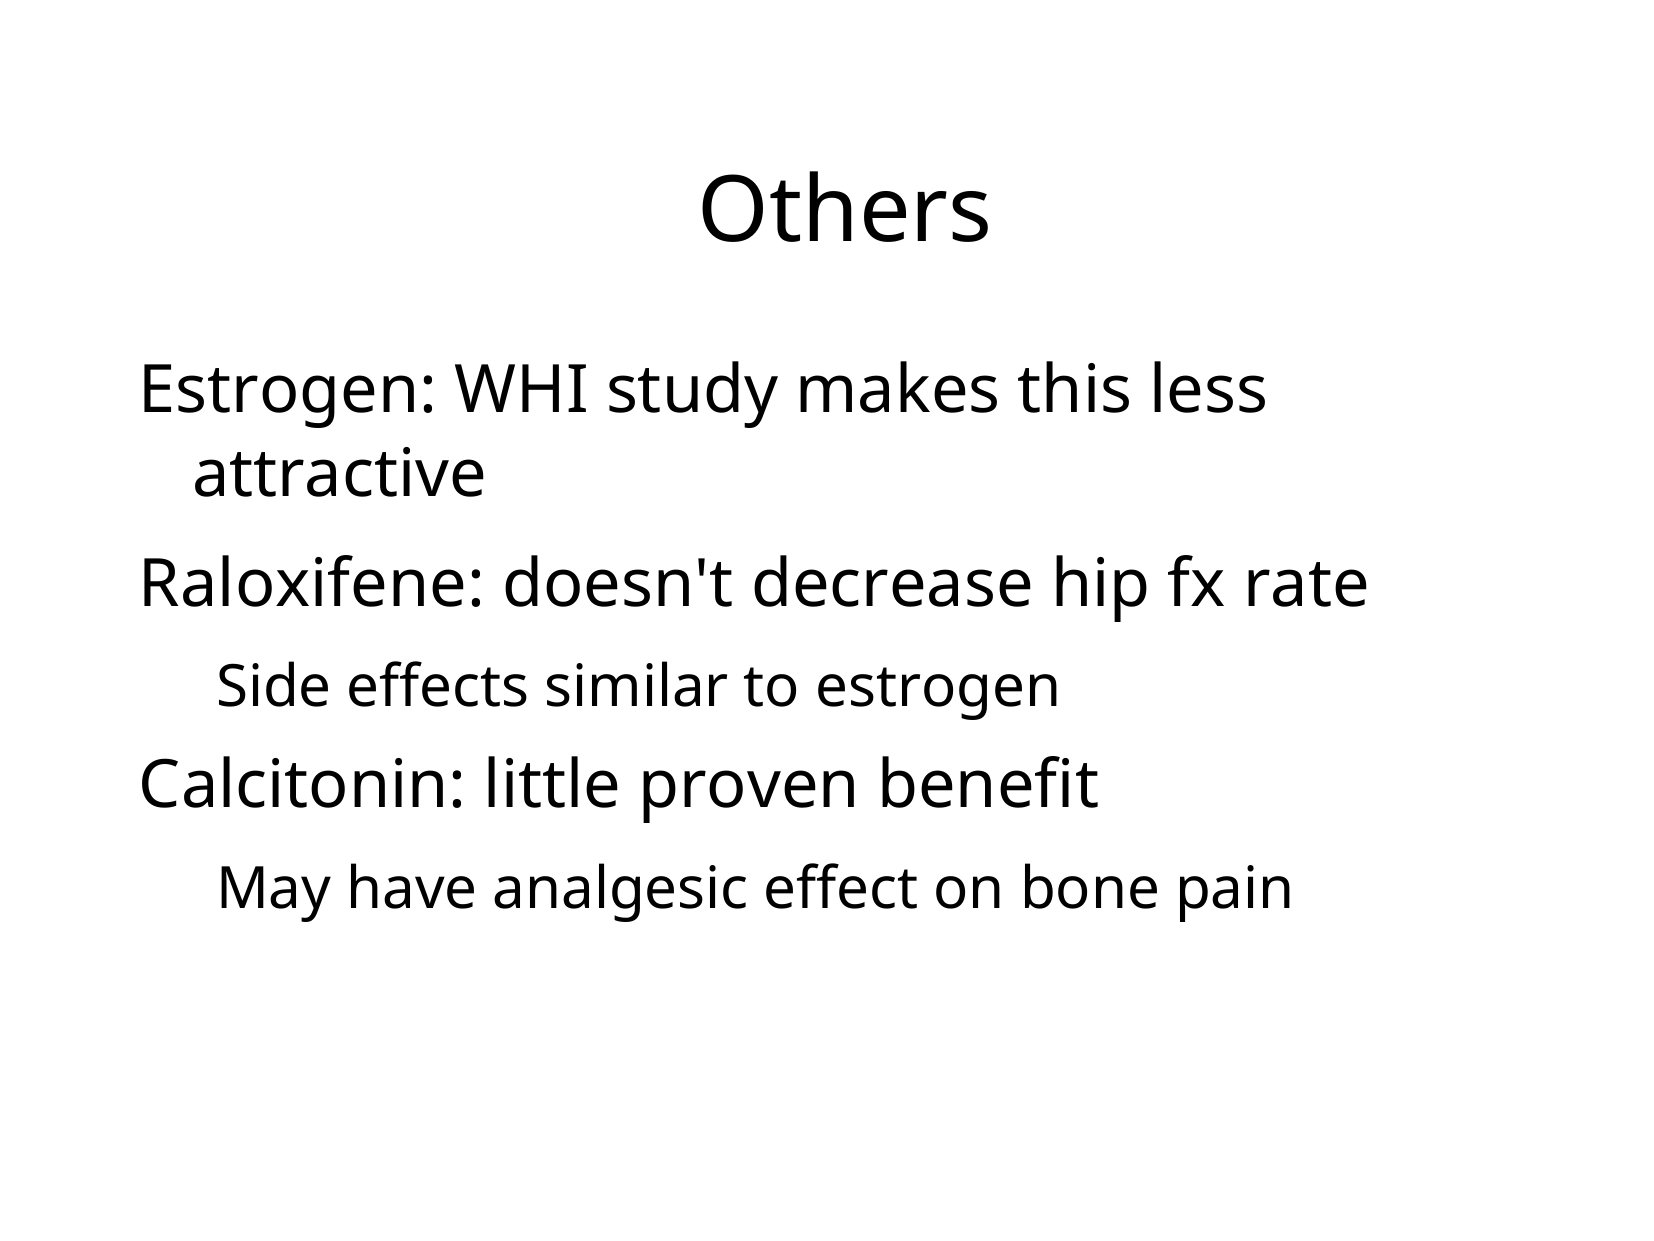

# Others
Estrogen: WHI study makes this less attractive
Raloxifene: doesn't decrease hip fx rate
Side effects similar to estrogen
Calcitonin: little proven benefit
May have analgesic effect on bone pain